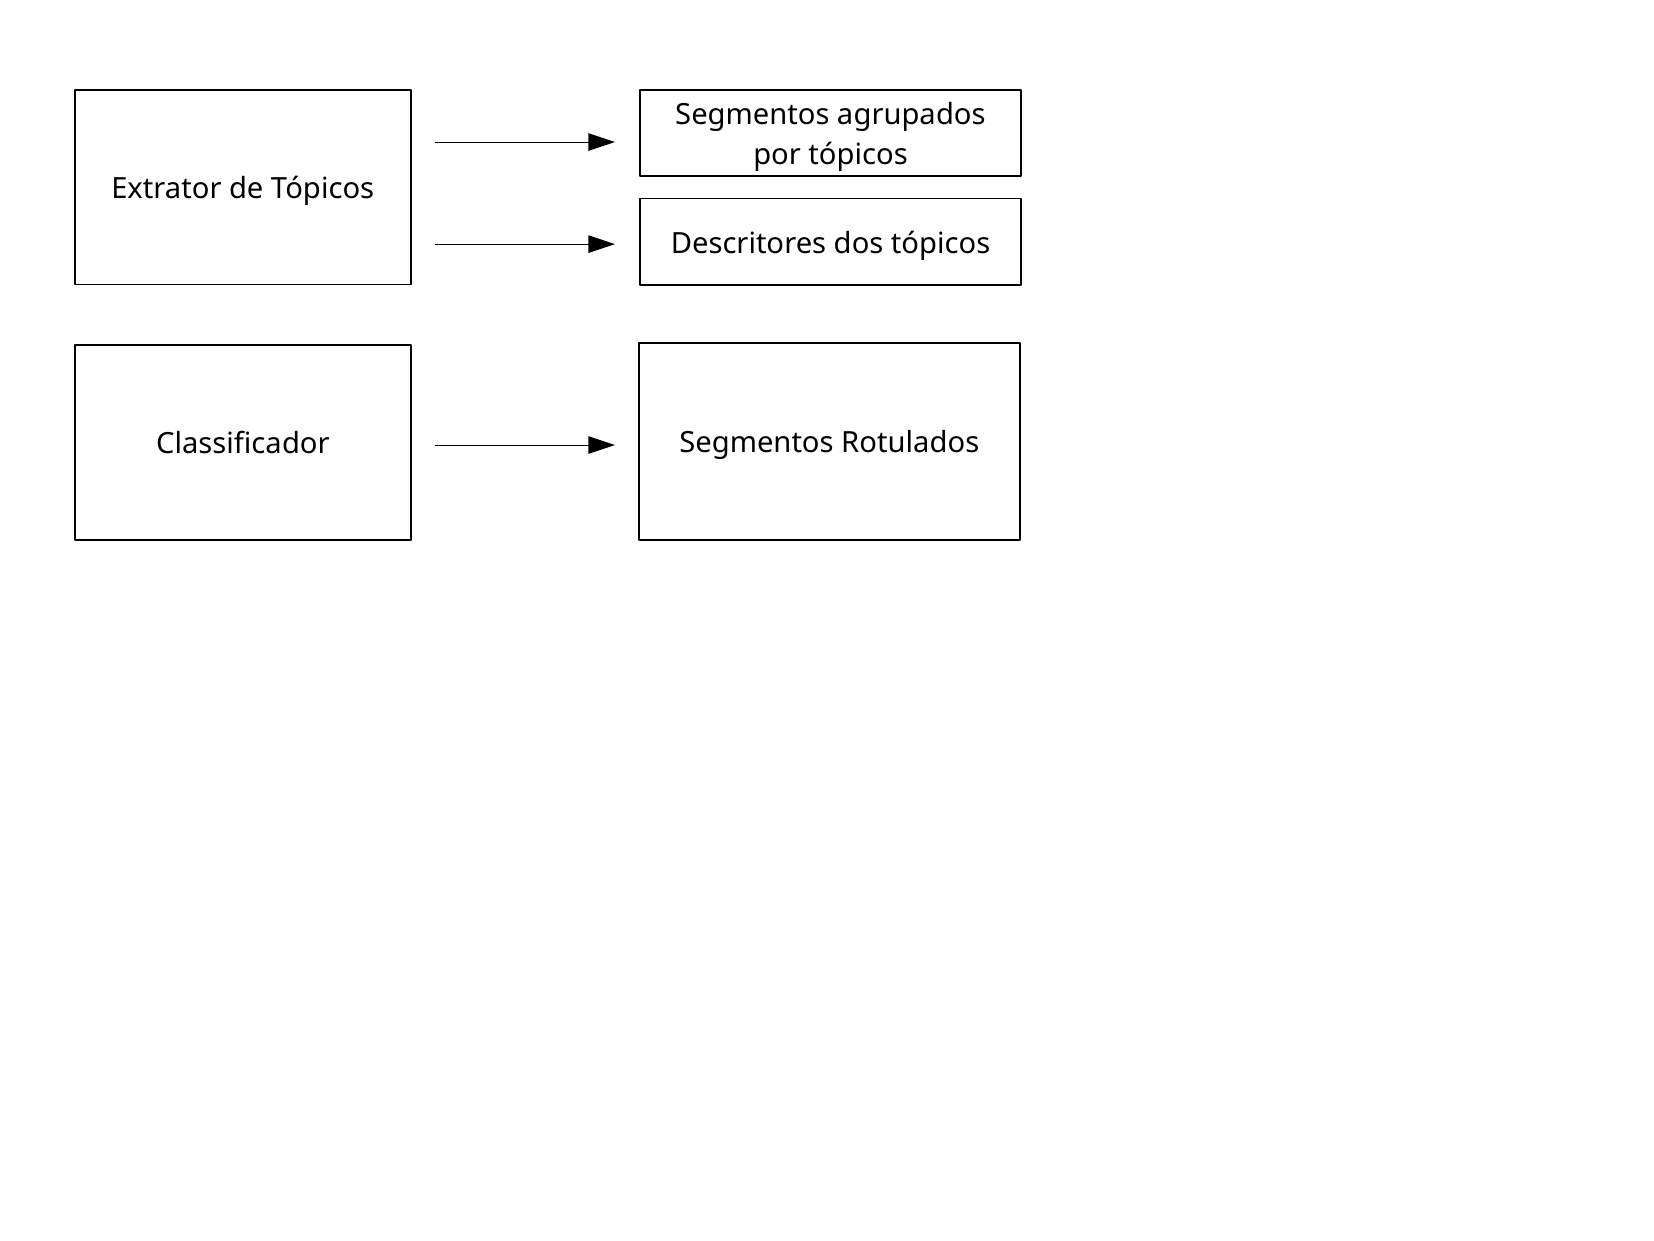

Segmentos agrupados
por tópicos
Extrator de Tópicos
Descritores dos tópicos
Segmentos Rotulados
Classificador